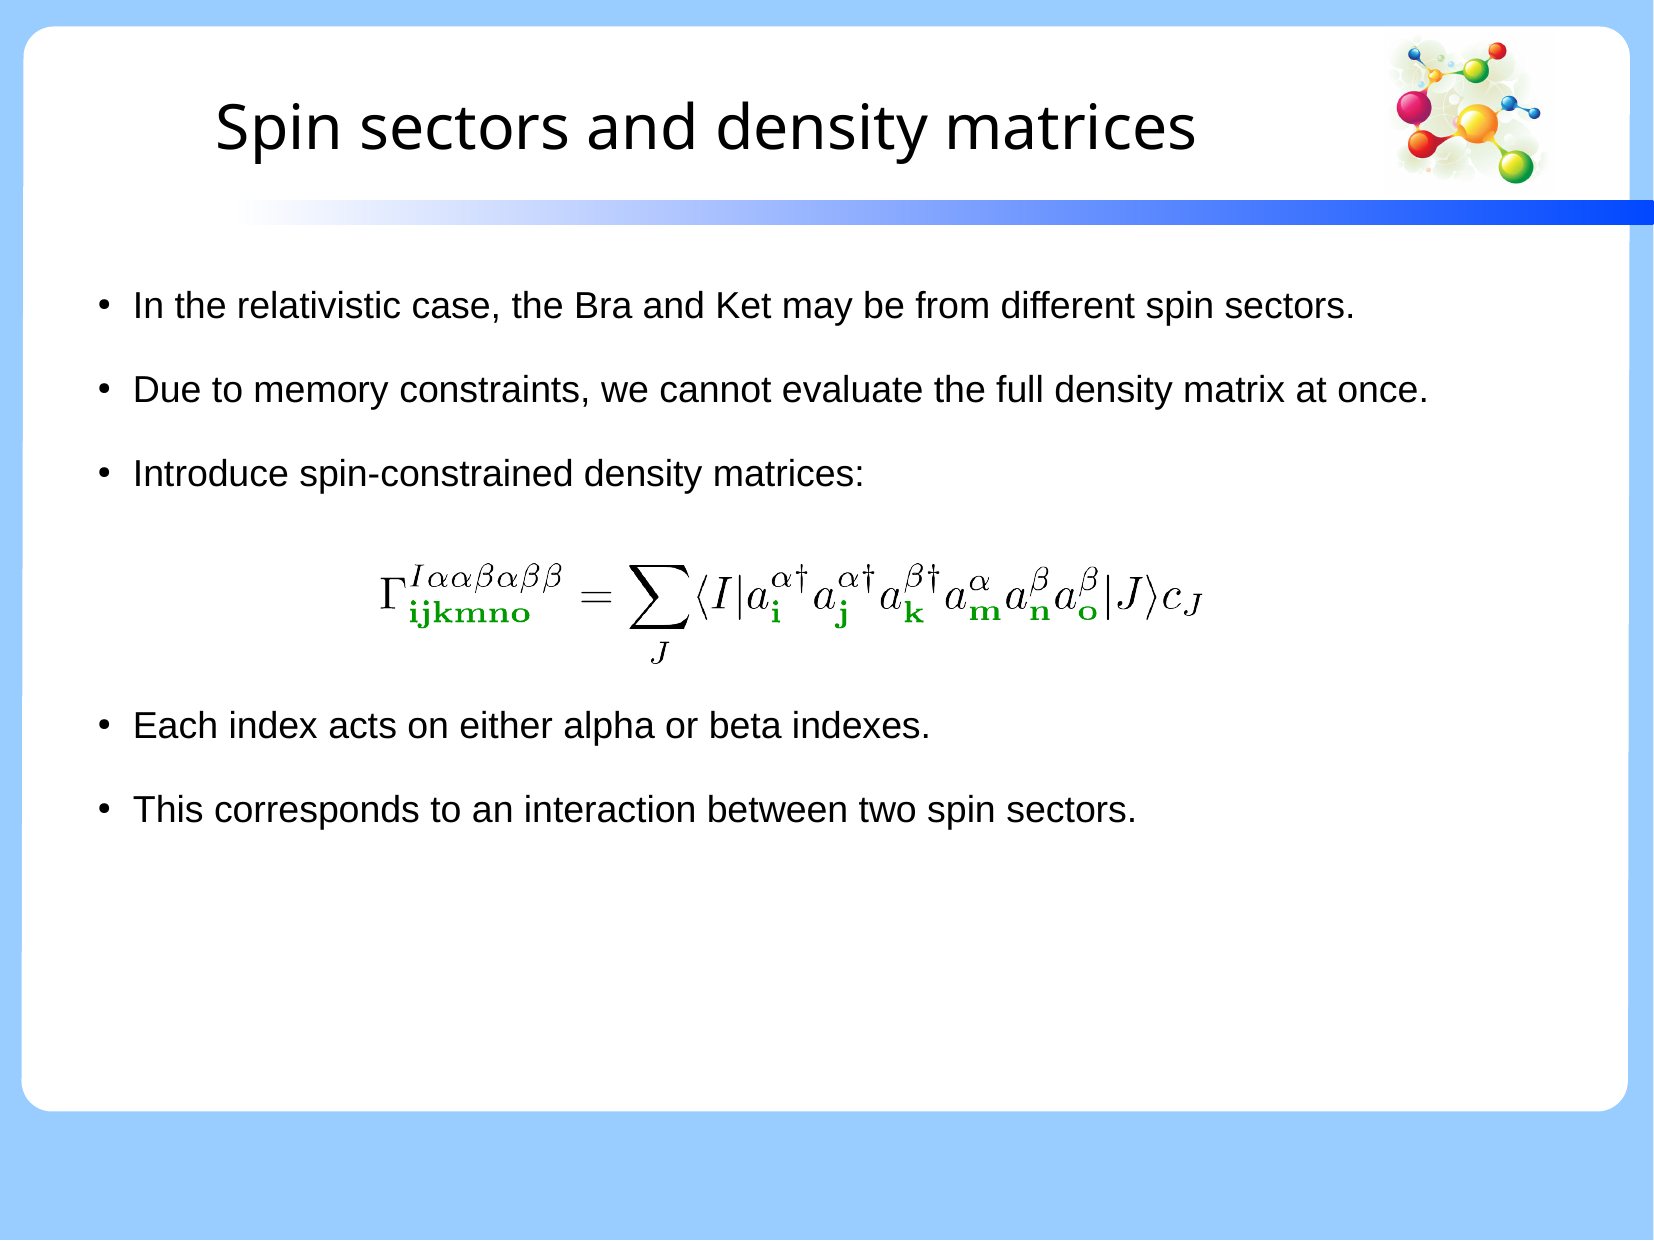

# Spin sectors and density matrices
In the relativistic case, the Bra and Ket may be from different spin sectors.
Due to memory constraints, we cannot evaluate the full density matrix at once.
Introduce spin-constrained density matrices:
Each index acts on either alpha or beta indexes.
This corresponds to an interaction between two spin sectors.